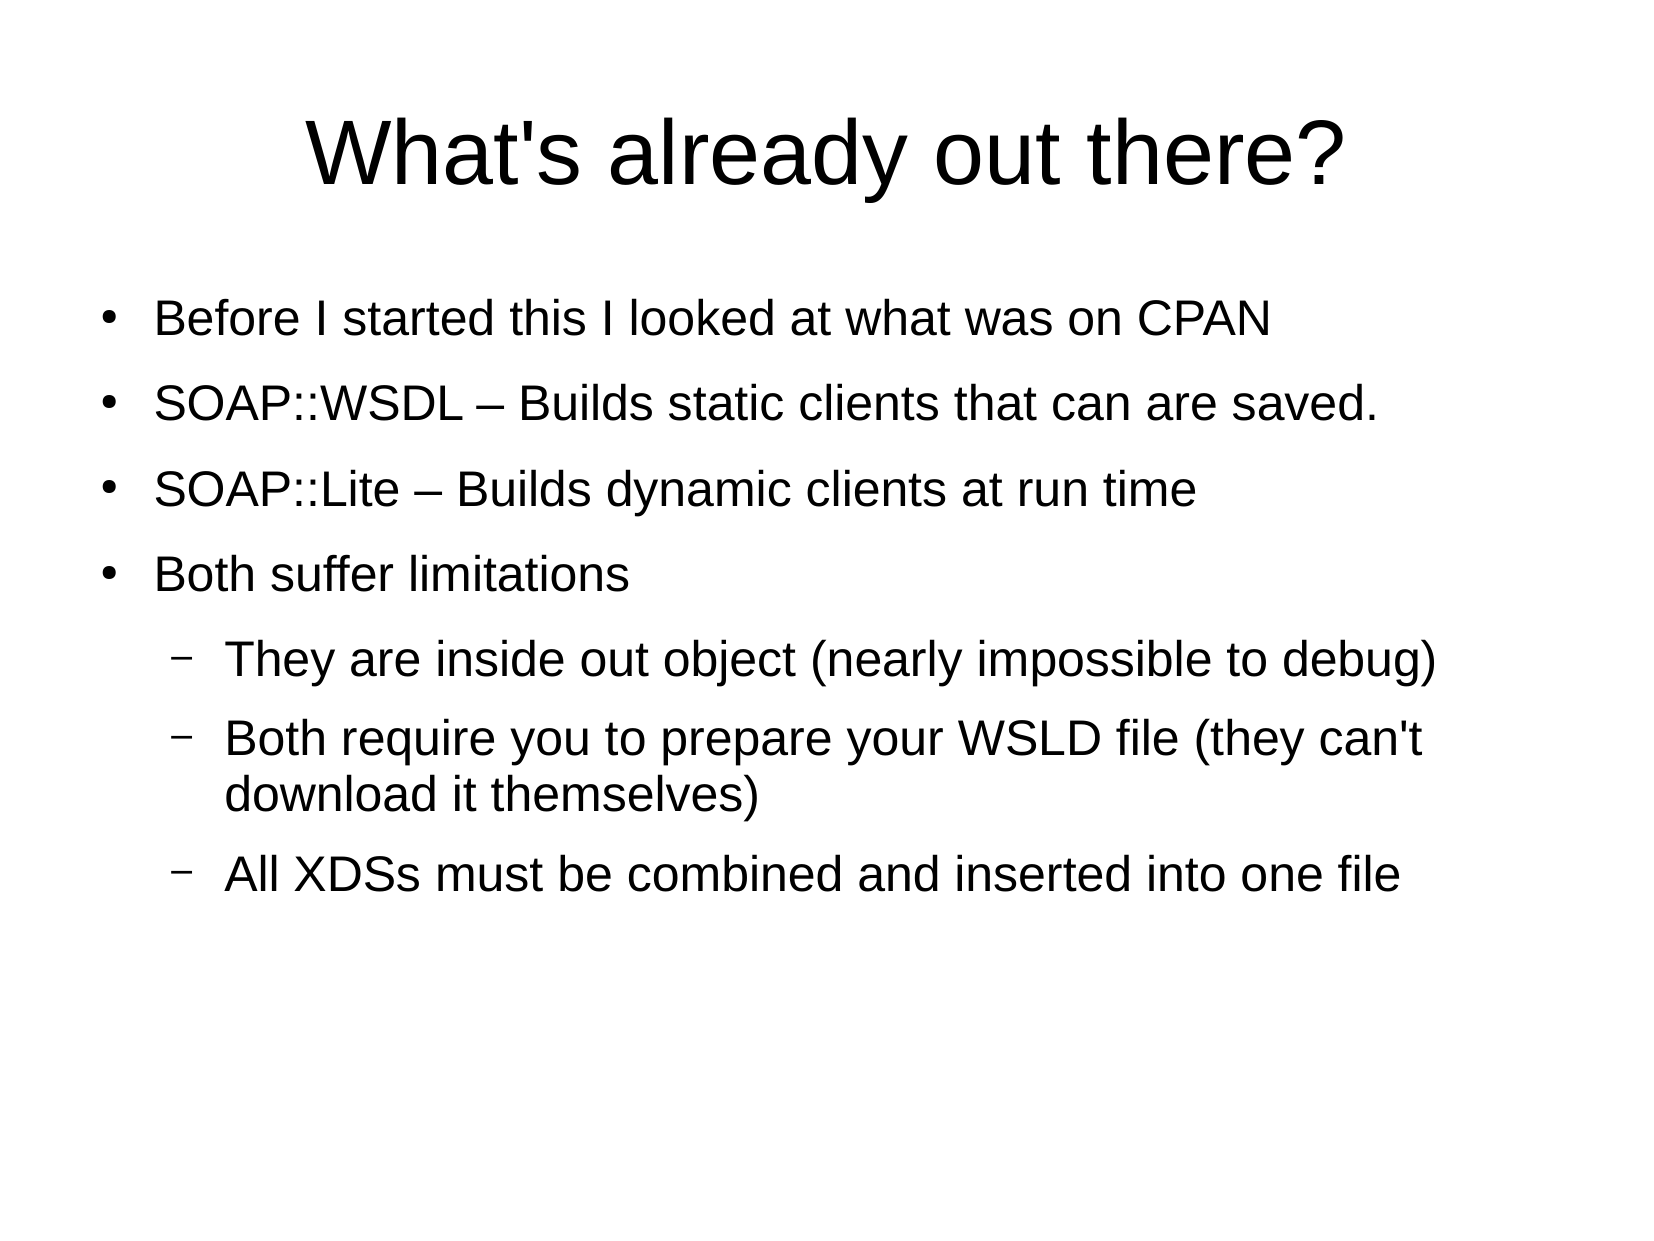

# What's already out there?
Before I started this I looked at what was on CPAN
SOAP::WSDL – Builds static clients that can are saved.
SOAP::Lite – Builds dynamic clients at run time
Both suffer limitations
They are inside out object (nearly impossible to debug)
Both require you to prepare your WSLD file (they can't download it themselves)
All XDSs must be combined and inserted into one file